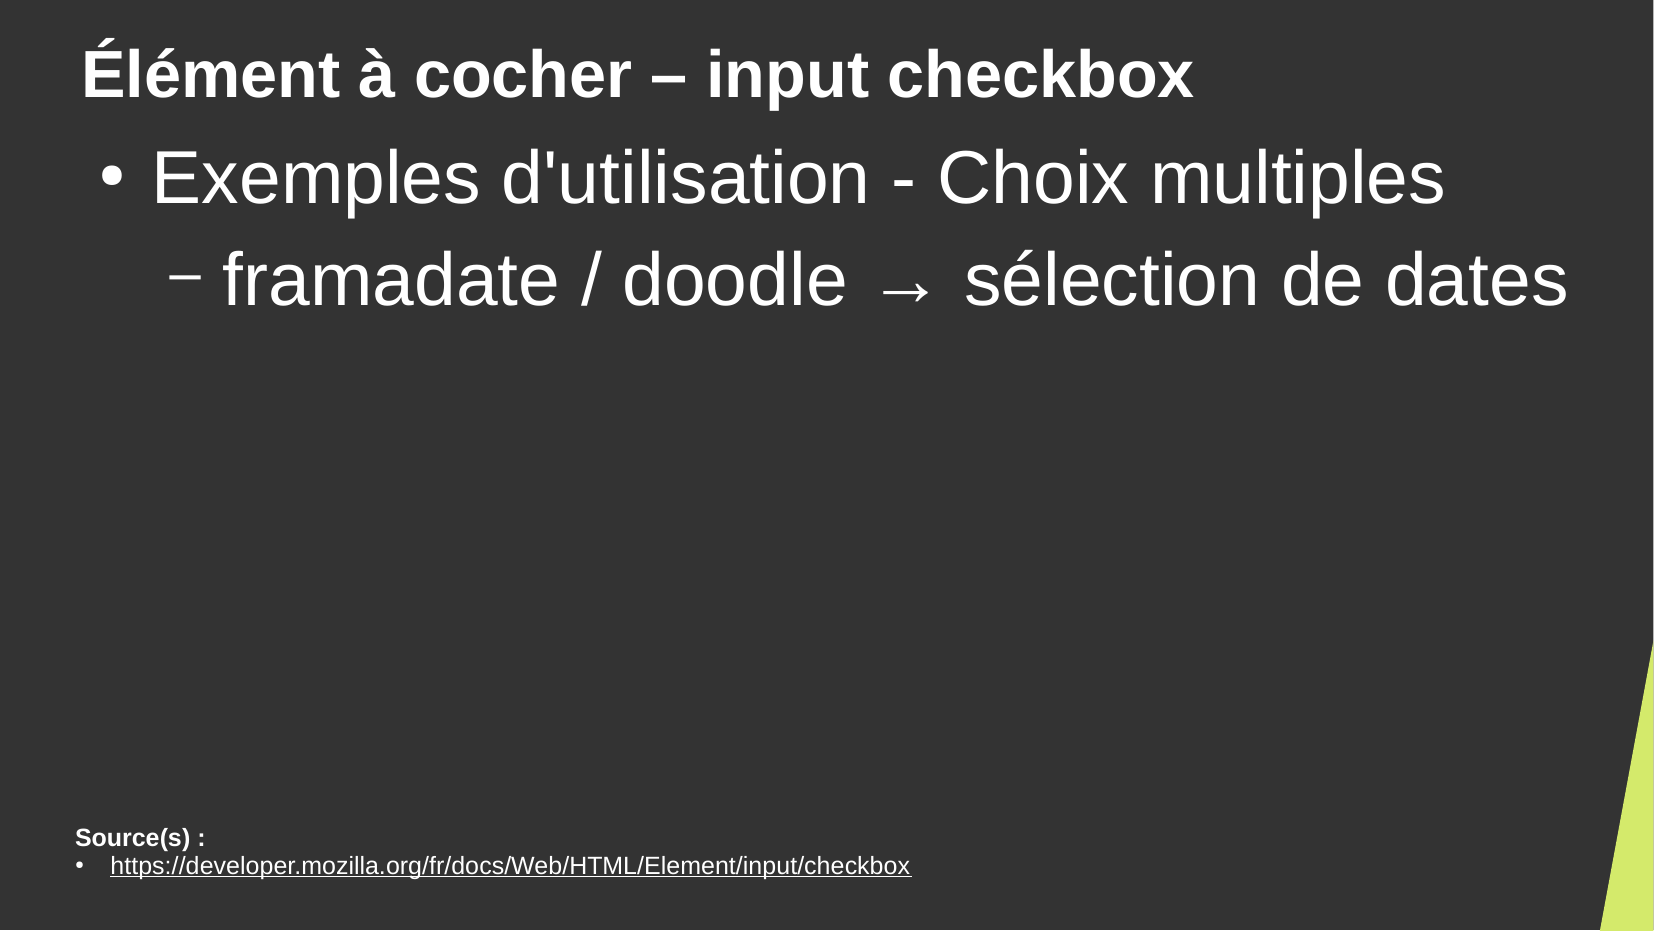

Élément à cocher – input checkbox
# Exemples d'utilisation - Choix multiples
framadate / doodle → sélection de dates
Source(s) :
https://developer.mozilla.org/fr/docs/Web/HTML/Element/input/checkbox